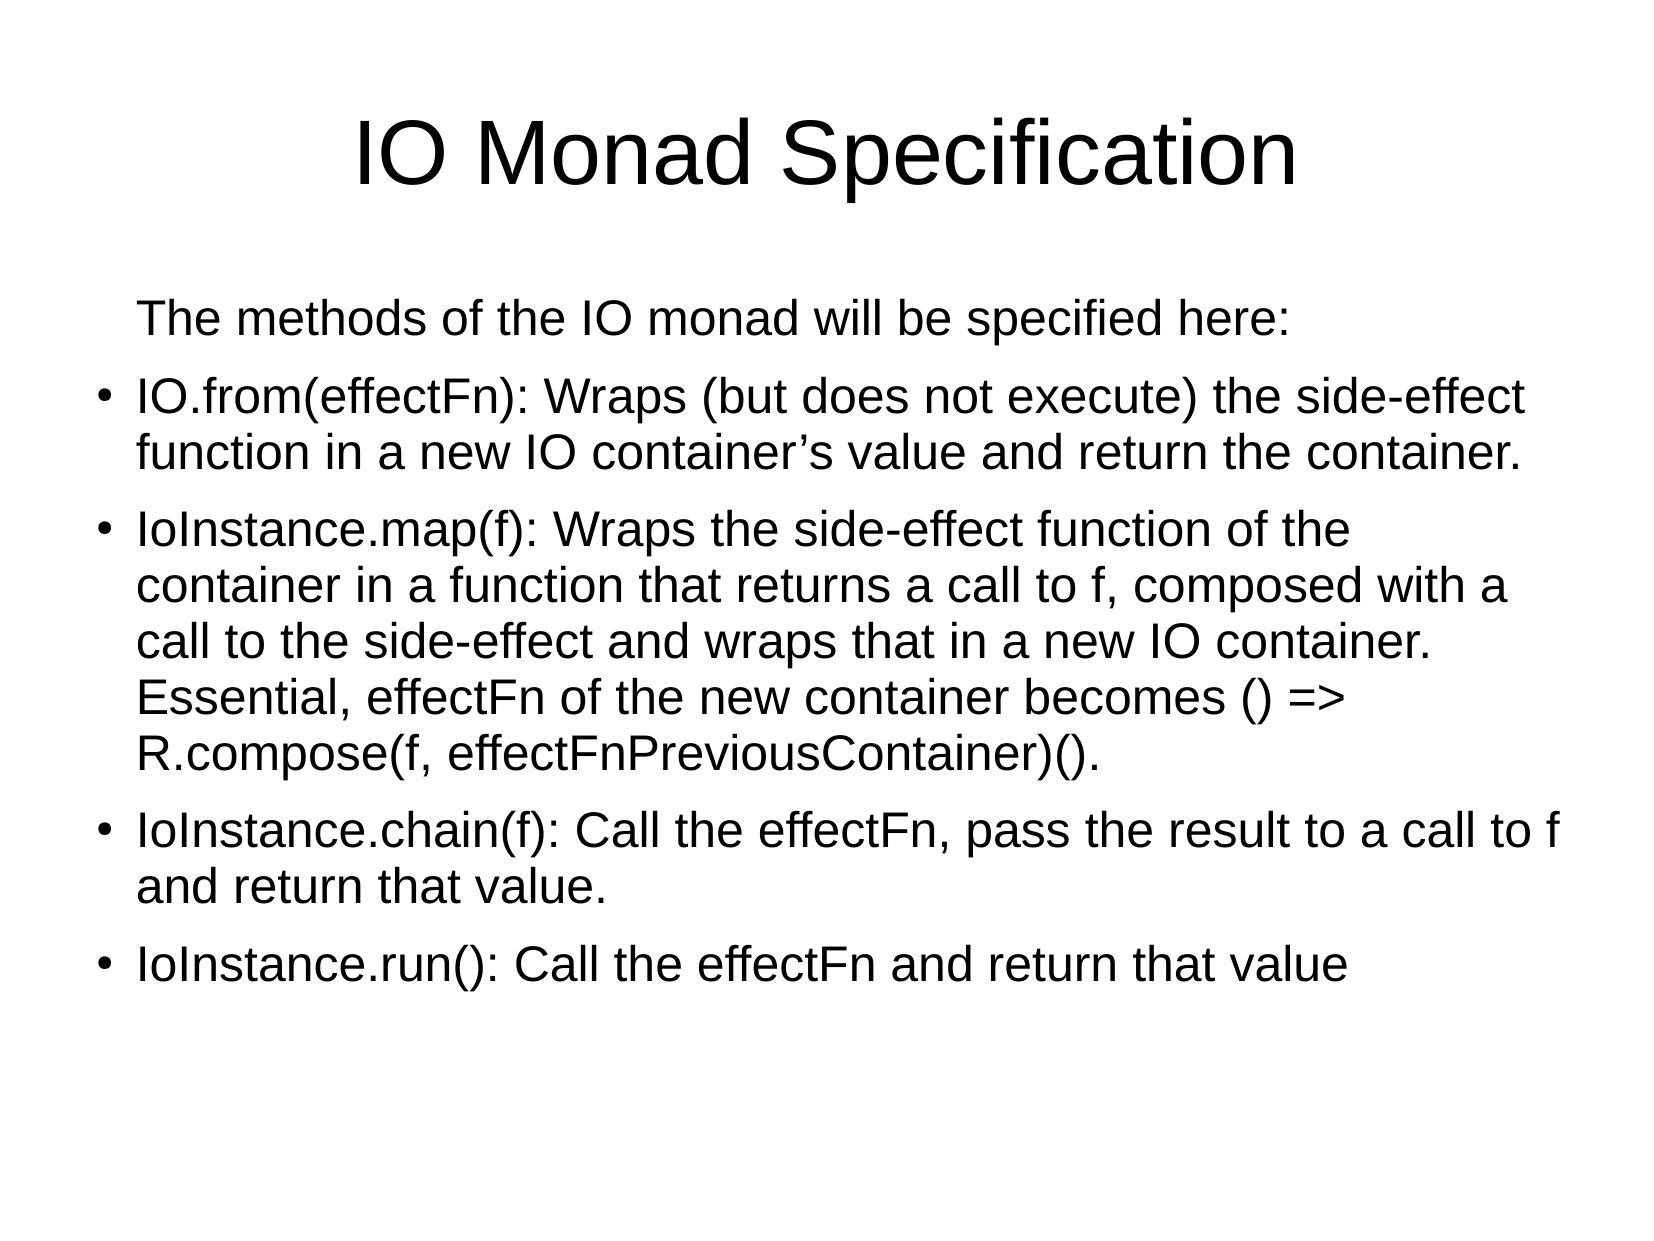

# IO Monad Specification
The methods of the IO monad will be specified here:
IO.from(effectFn): Wraps (but does not execute) the side-effect function in a new IO container’s value and return the container.
IoInstance.map(f): Wraps the side-effect function of the container in a function that returns a call to f, composed with a call to the side-effect and wraps that in a new IO container. Essential, effectFn of the new container becomes () => R.compose(f, effectFnPreviousContainer)().
IoInstance.chain(f): Call the effectFn, pass the result to a call to f and return that value.
IoInstance.run(): Call the effectFn and return that value